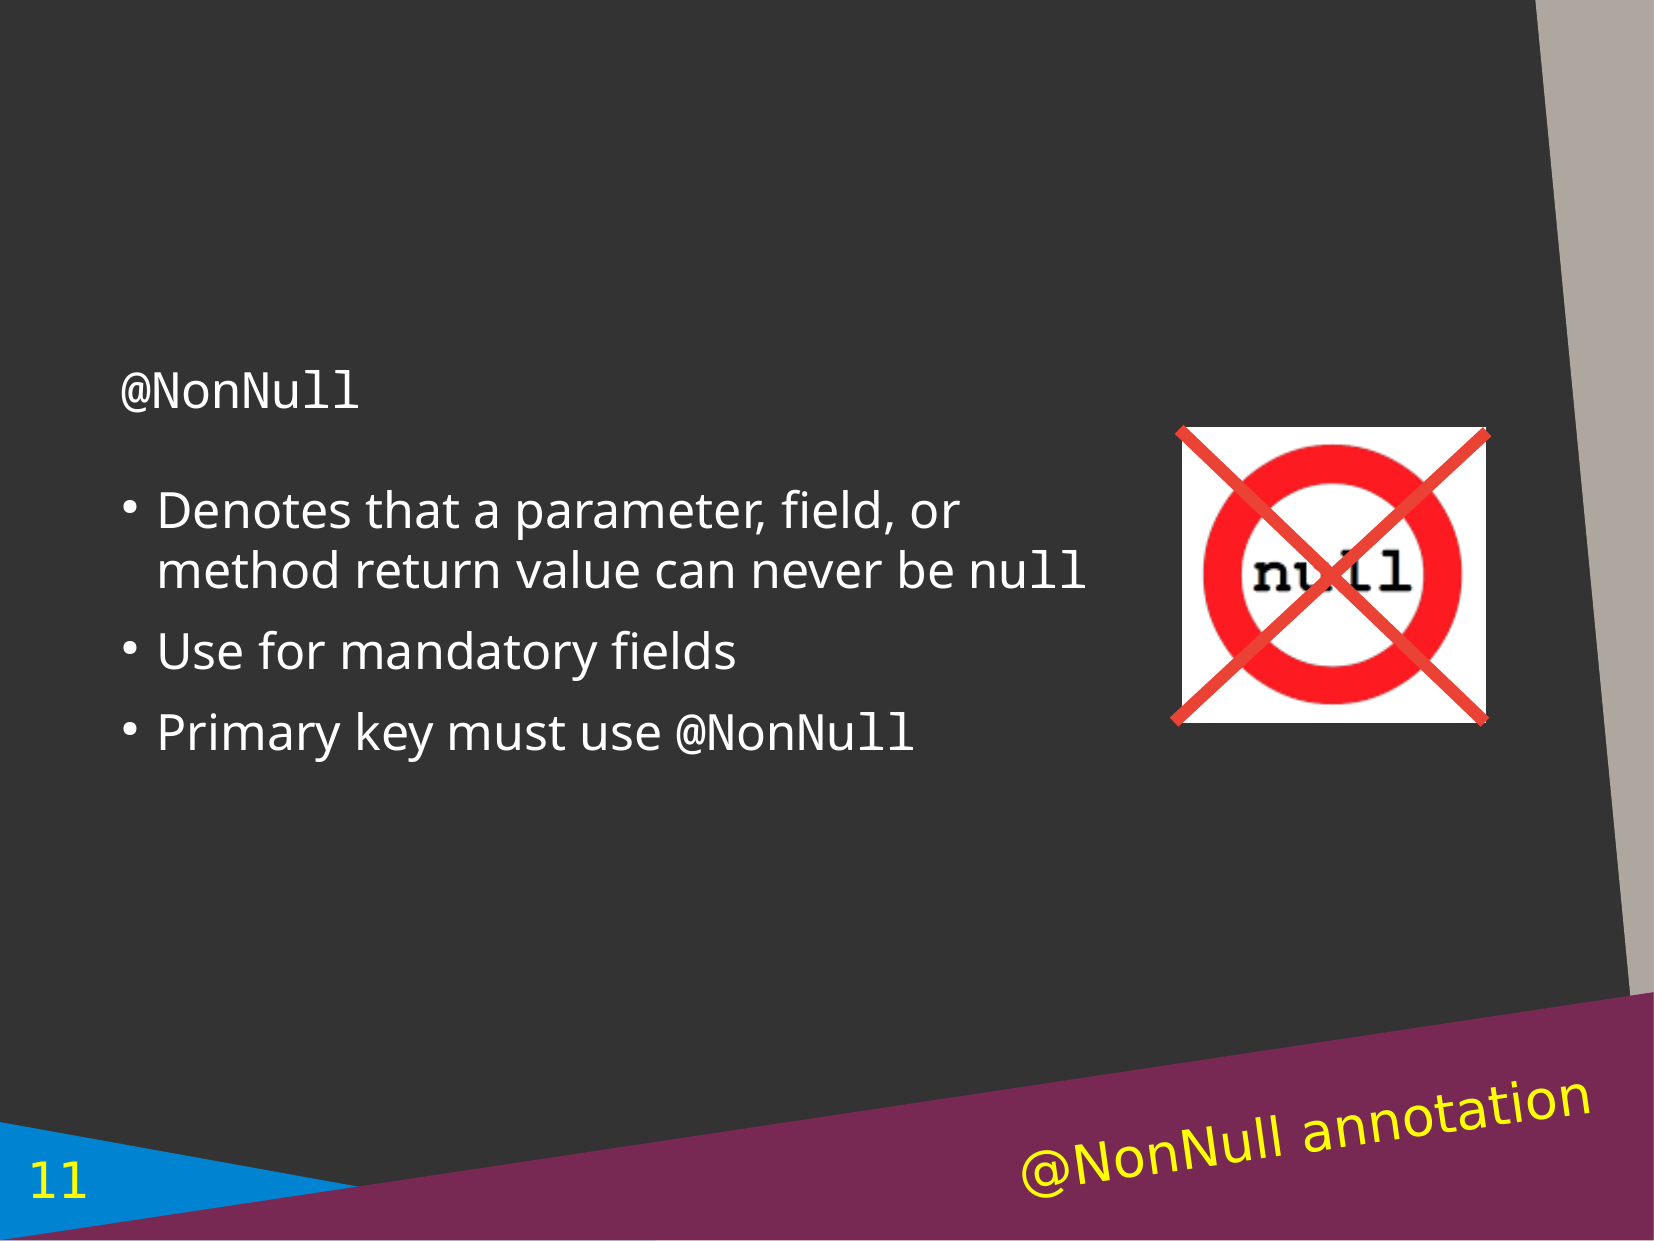

@NonNull
Denotes that a parameter, field, or method return value can never be null
Use for mandatory fields
Primary key must use @NonNull
# @NonNull annotation
11